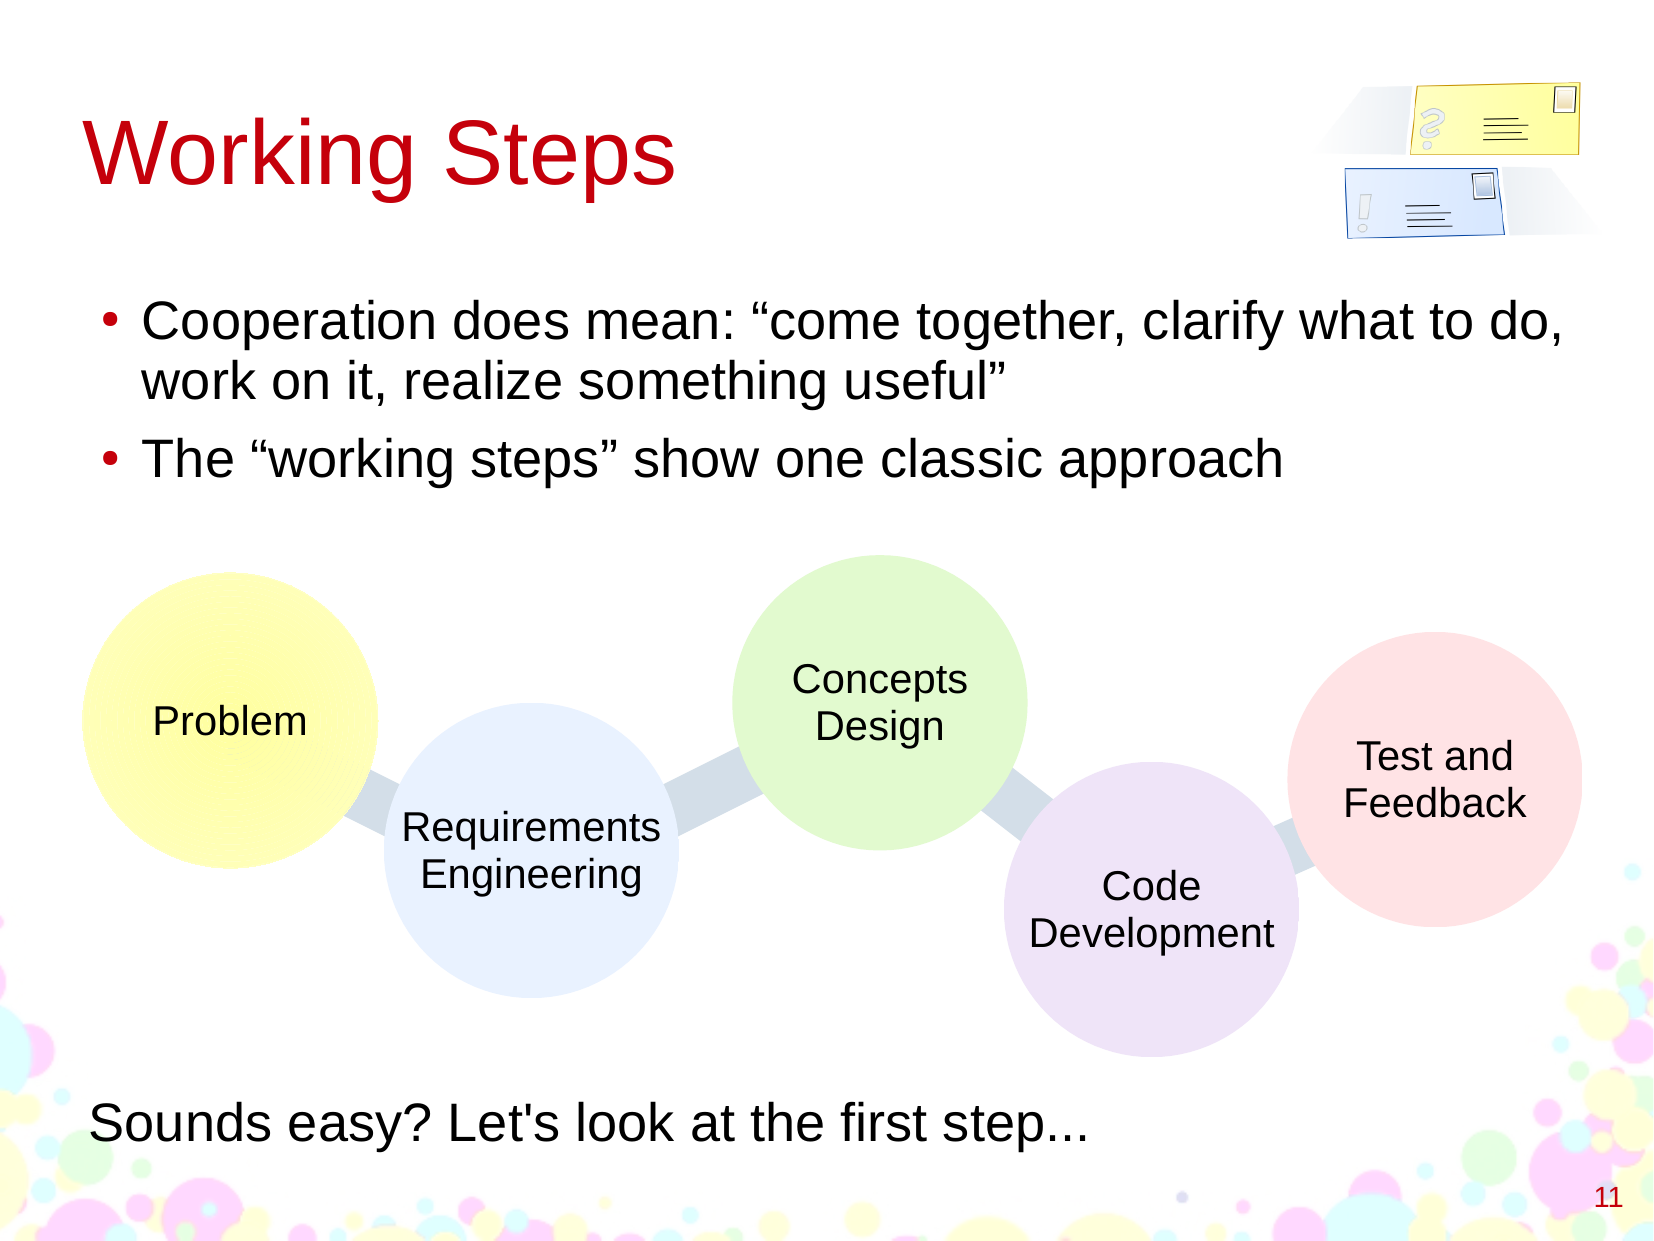

# Working Steps
Cooperation does mean: “come together, clarify what to do, work on it, realize something useful”
The “working steps” show one classic approach
Concepts
Design
Problem
Test and Feedback
Requirements
Engineering
Code
Development
Sounds easy? Let's look at the first step...
11